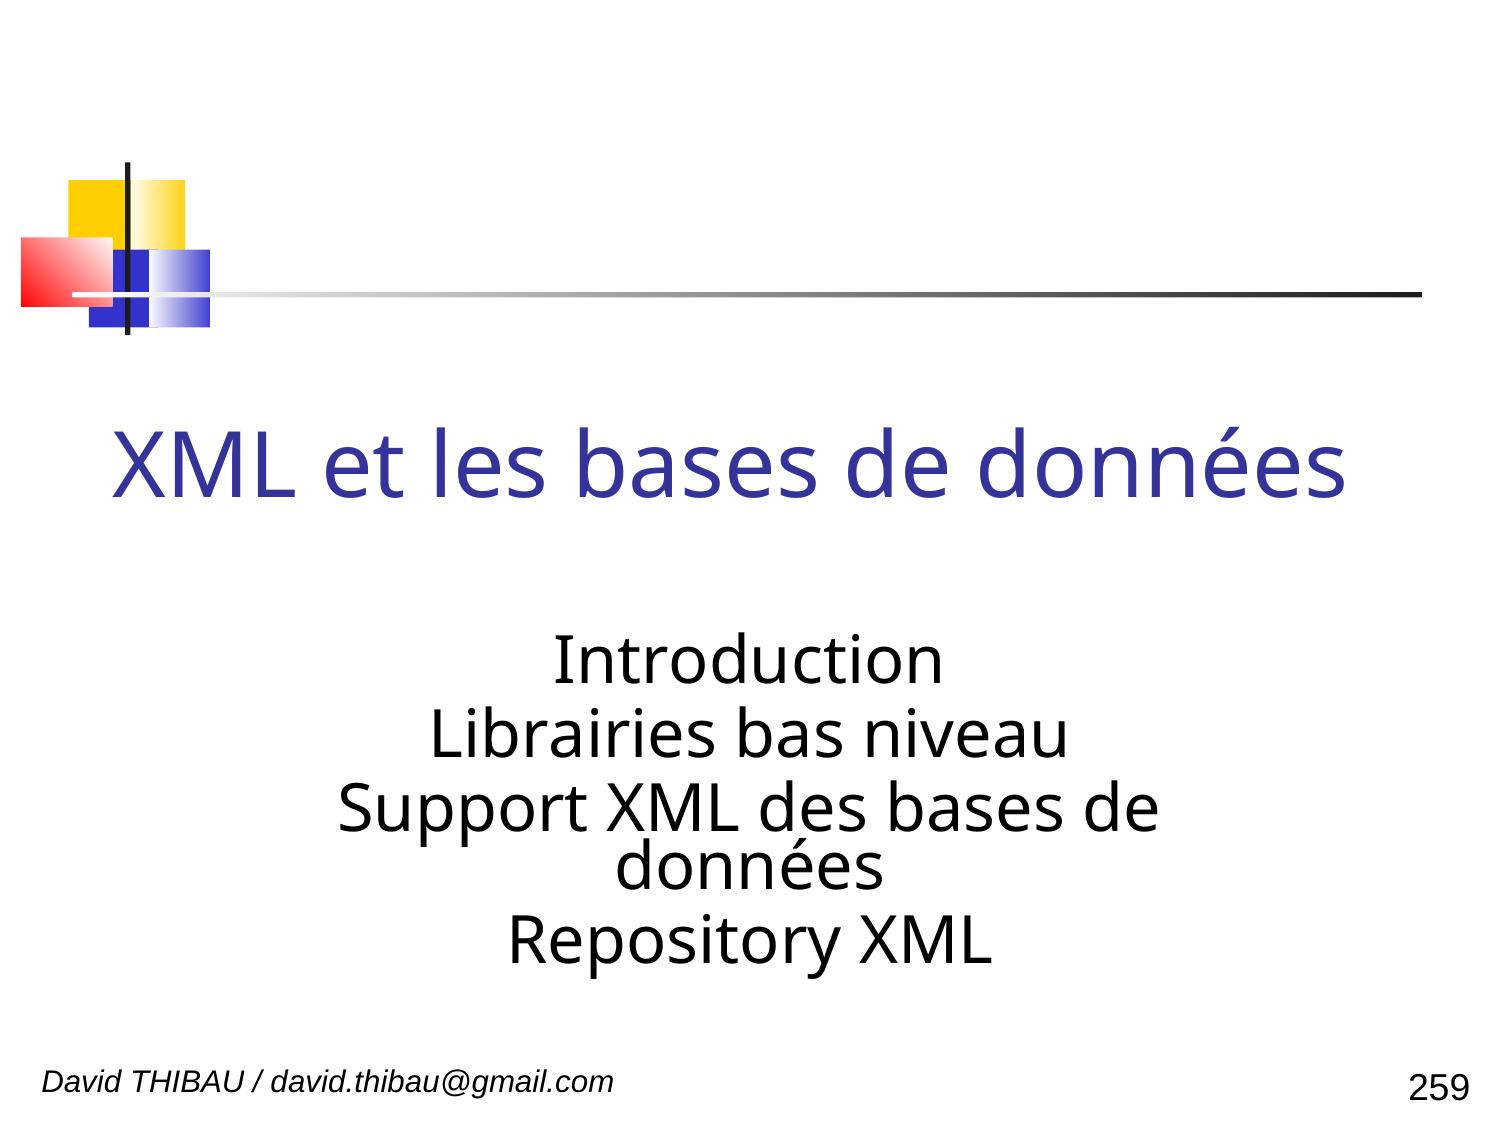

# XML et les bases de données
Introduction
Librairies bas niveau
Support XML des bases de données
Repository XML